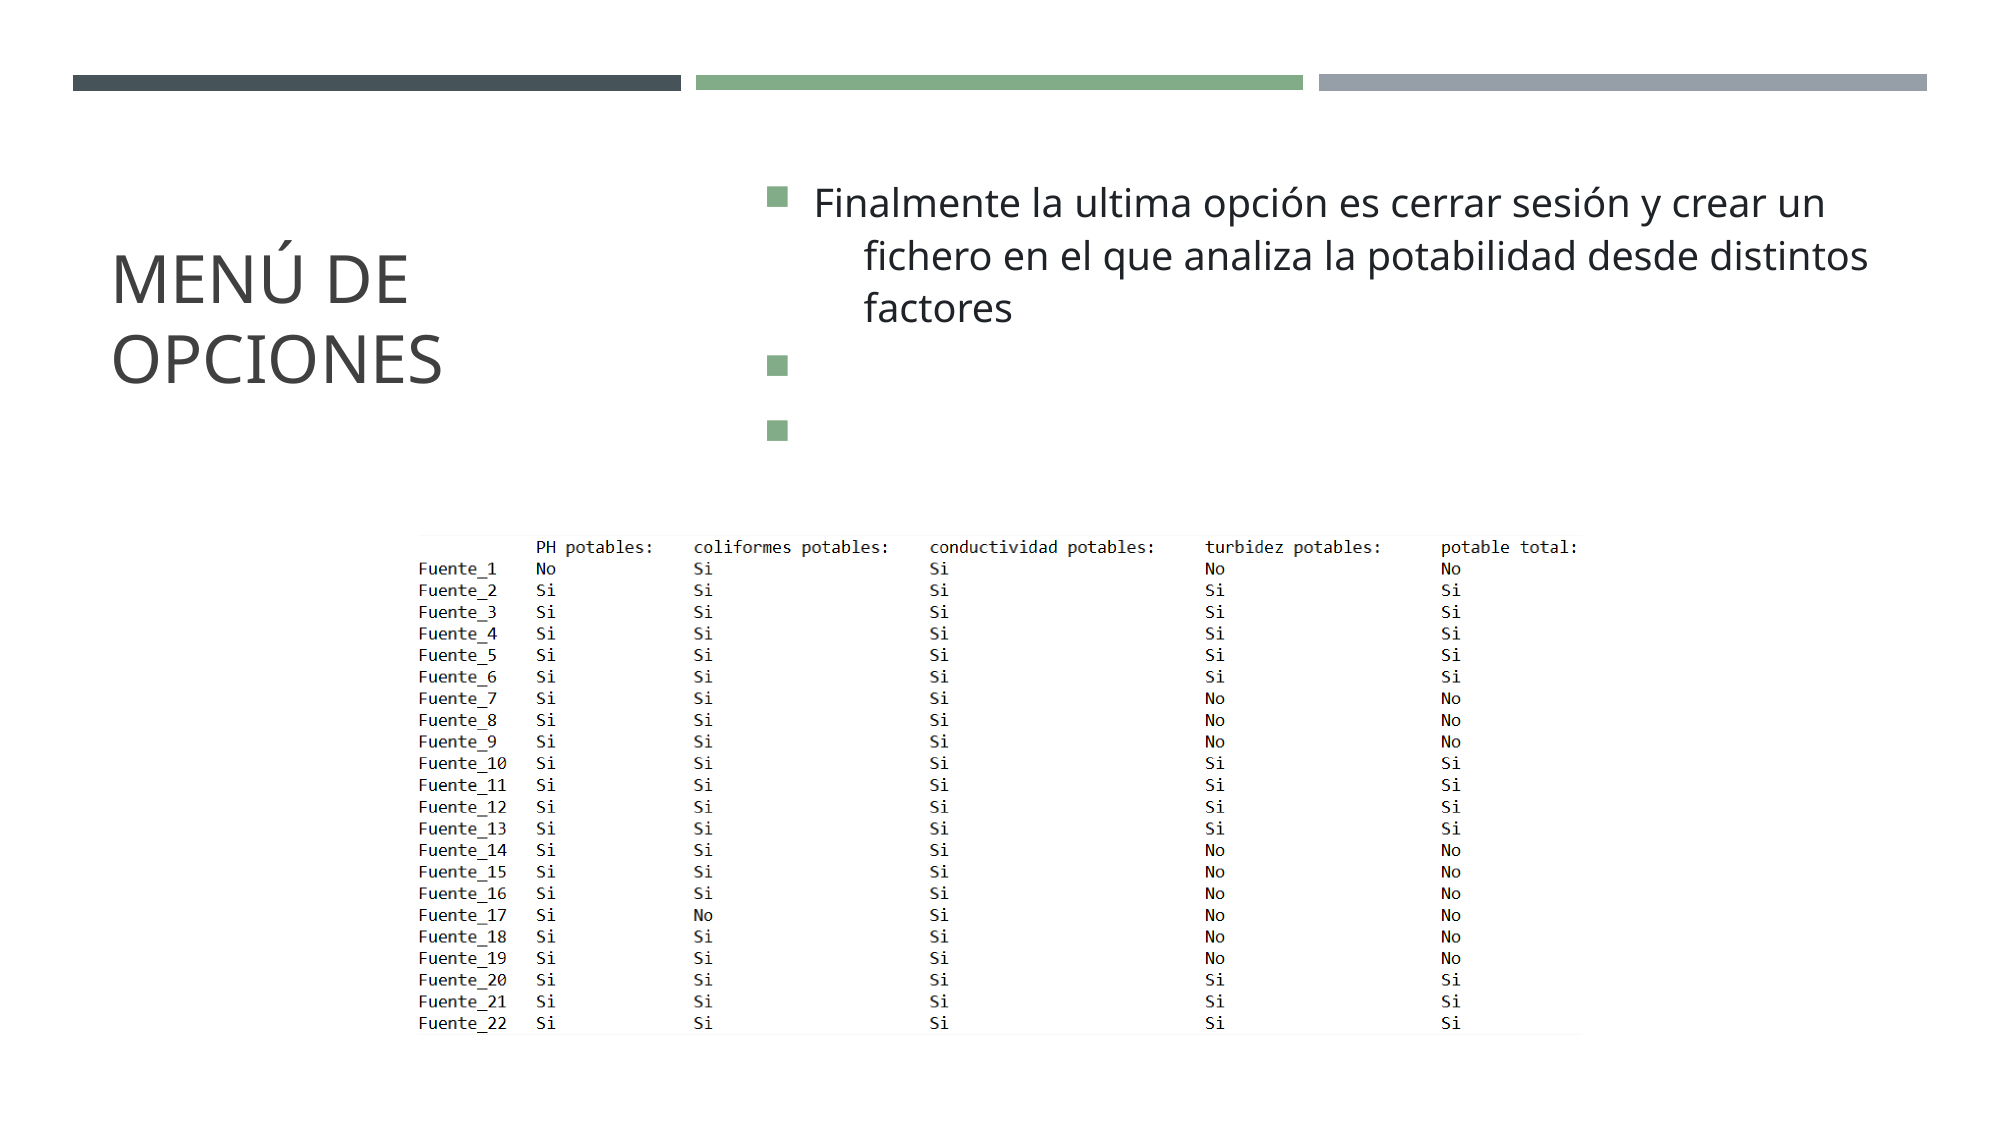

# Menú de opciones
Finalmente la ultima opción es cerrar sesión y crear un fichero en el que analiza la potabilidad desde distintos factores